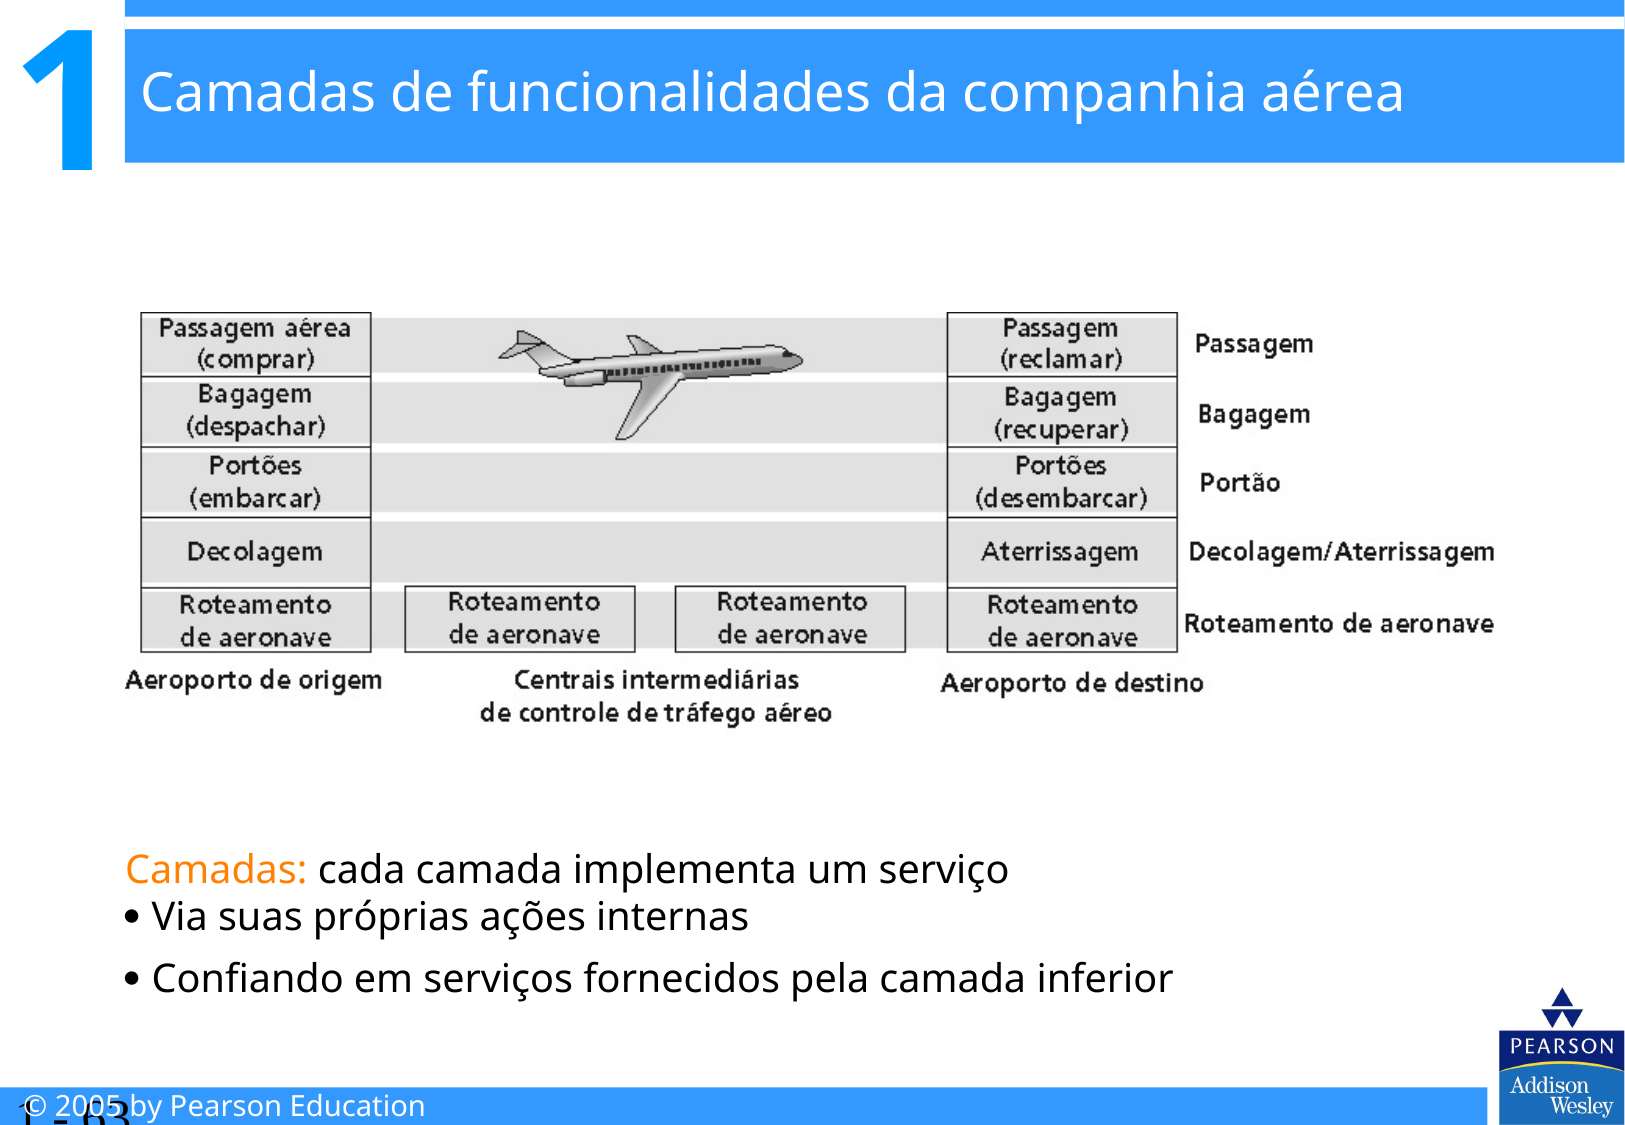

Camadas de funcionalidades da companhia aérea
# Camadas: cada camada implementa um serviço
 Via suas próprias ações internas
 Confiando em serviços fornecidos pela camada inferior
63